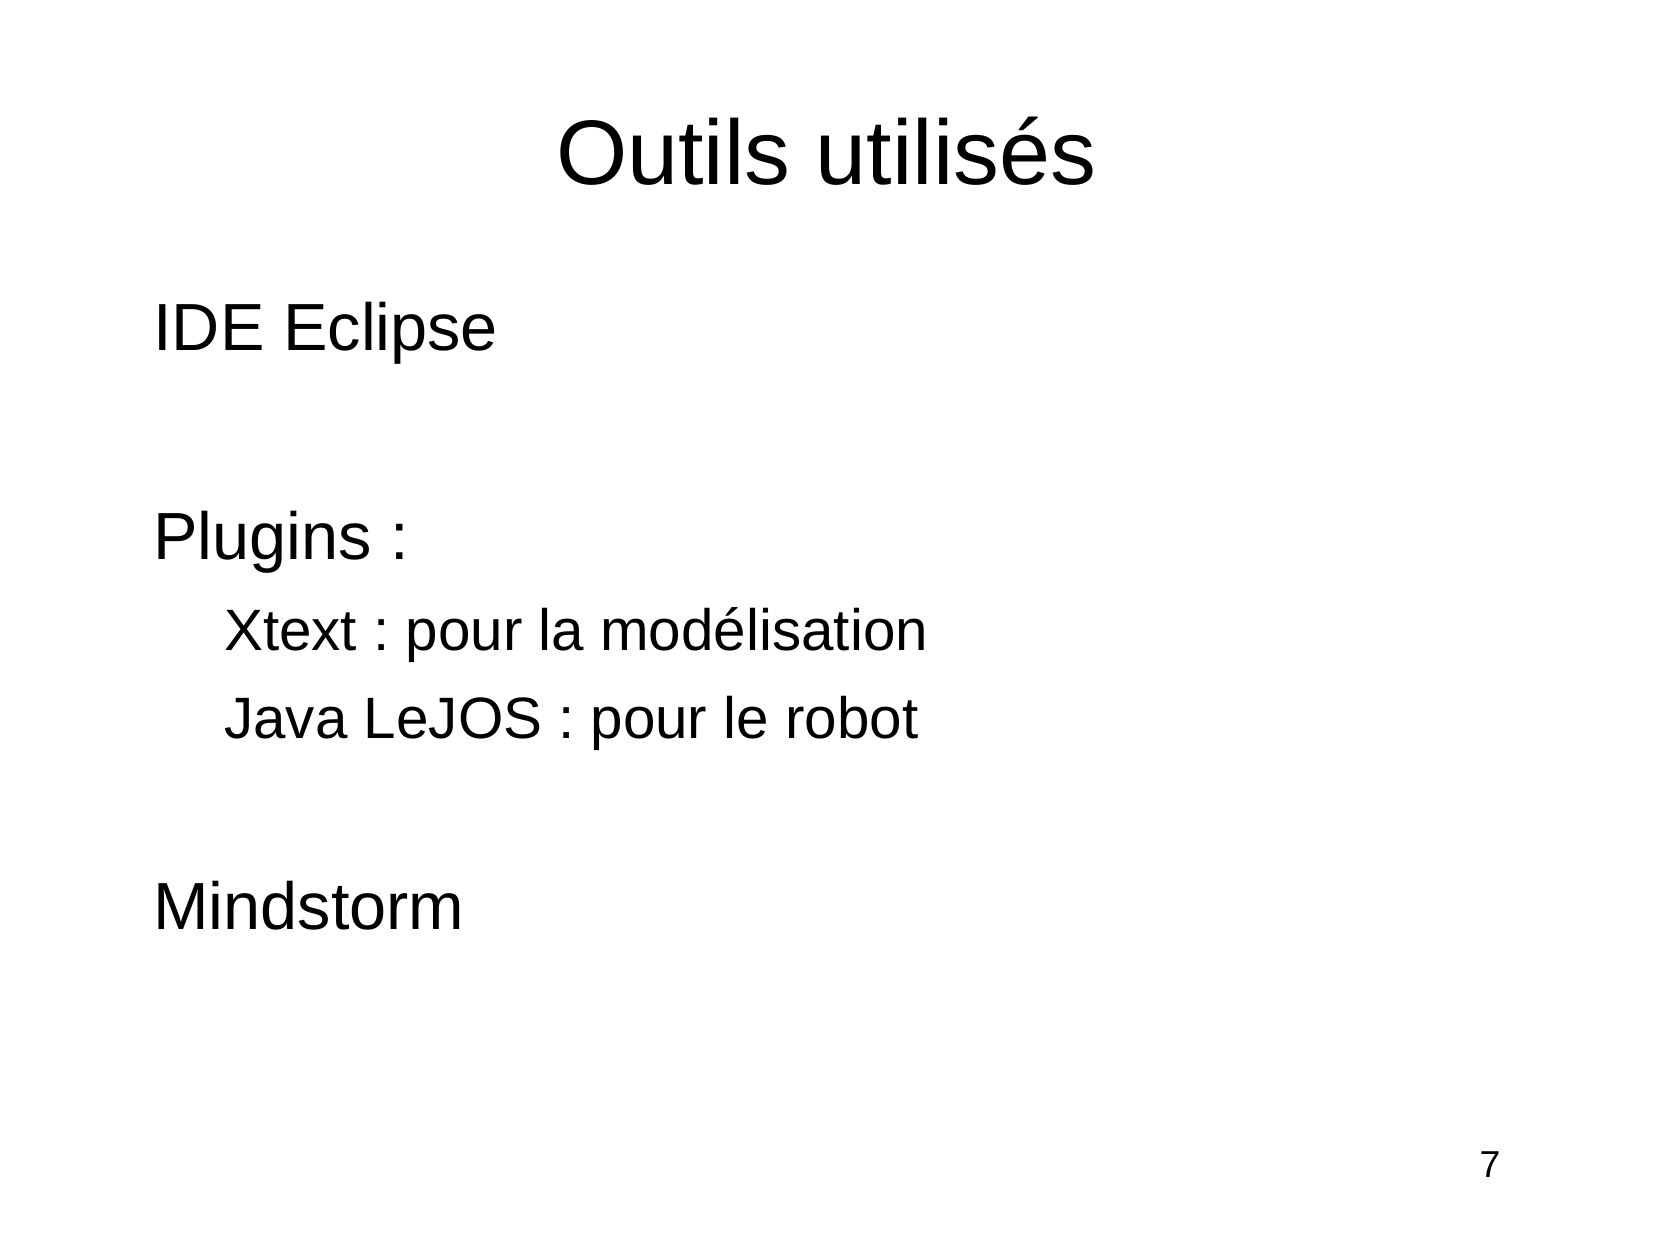

# Outils utilisés
IDE Eclipse
Plugins :
Xtext : pour la modélisation
Java LeJOS : pour le robot
Mindstorm